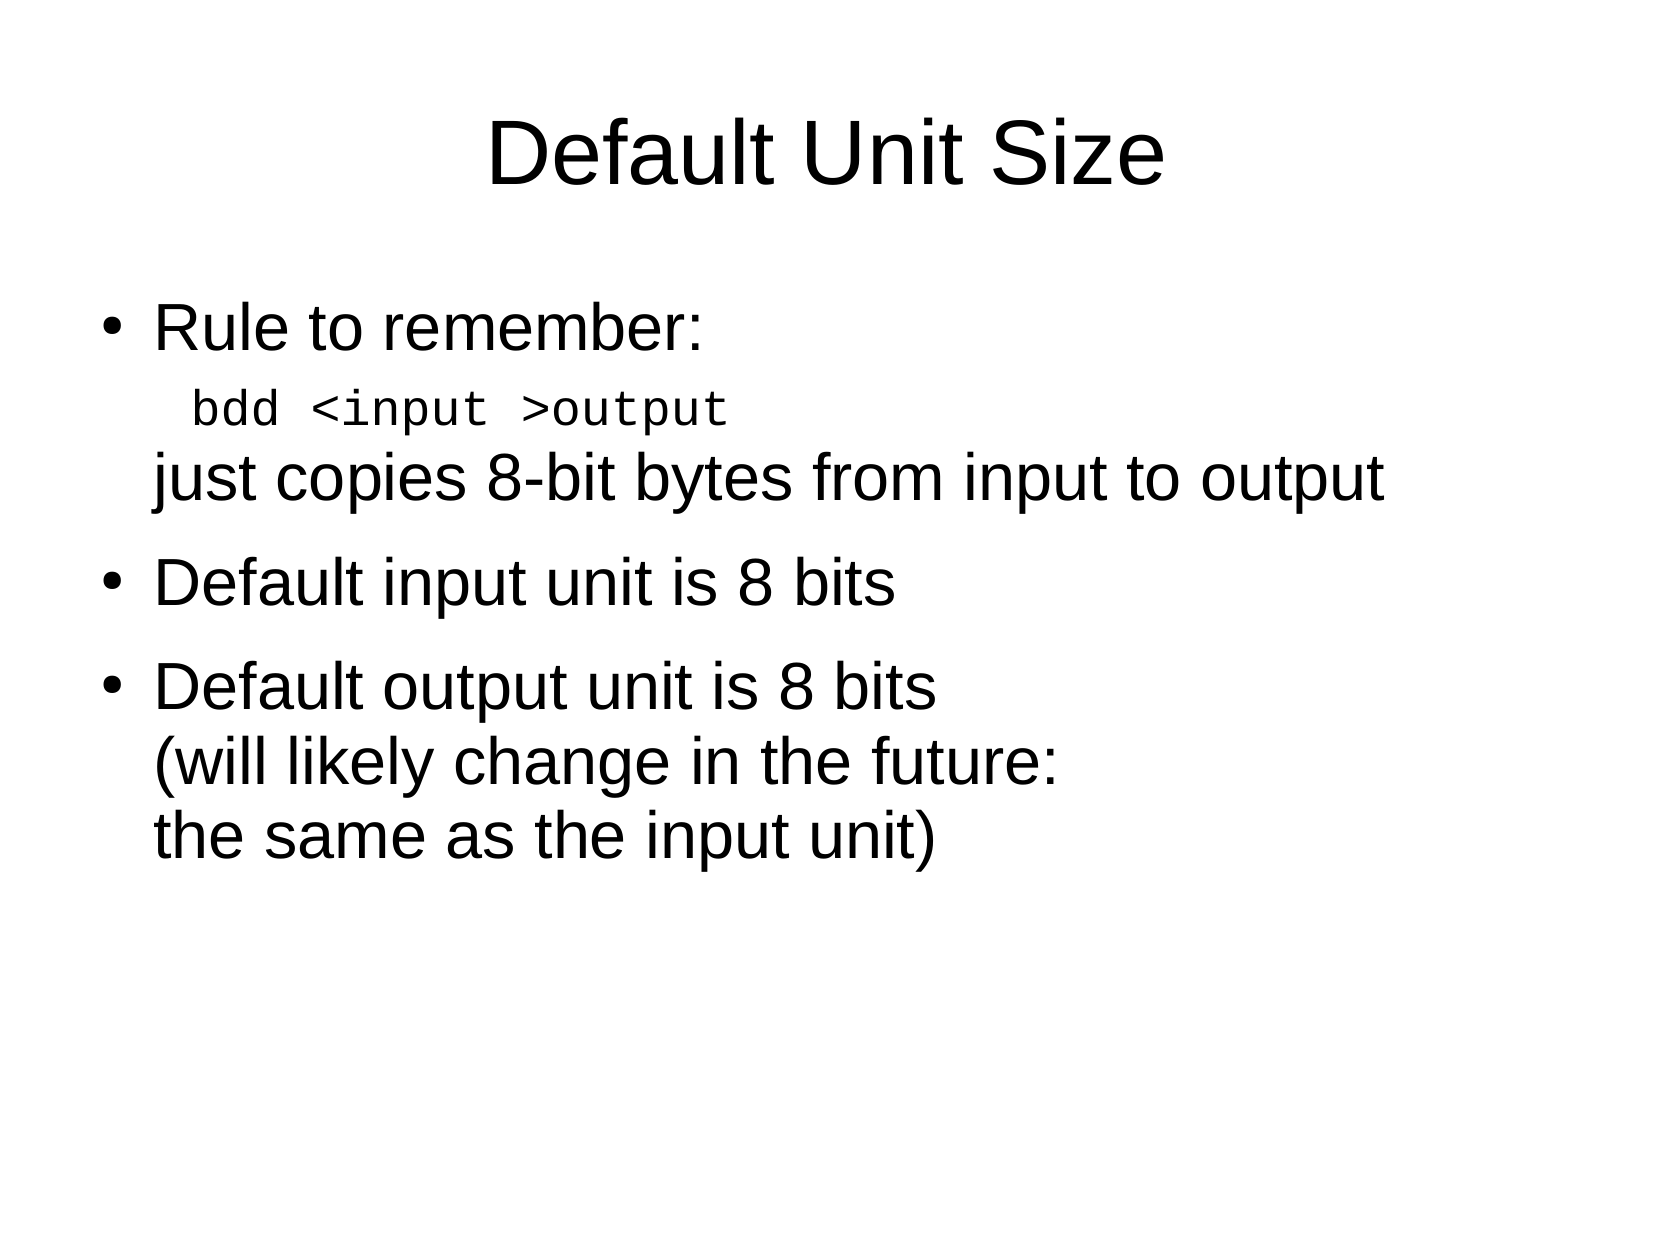

# Default Unit Size
Rule to remember:
 bdd <input >output
just copies 8-bit bytes from input to output
Default input unit is 8 bits
Default output unit is 8 bits
(will likely change in the future:
the same as the input unit)